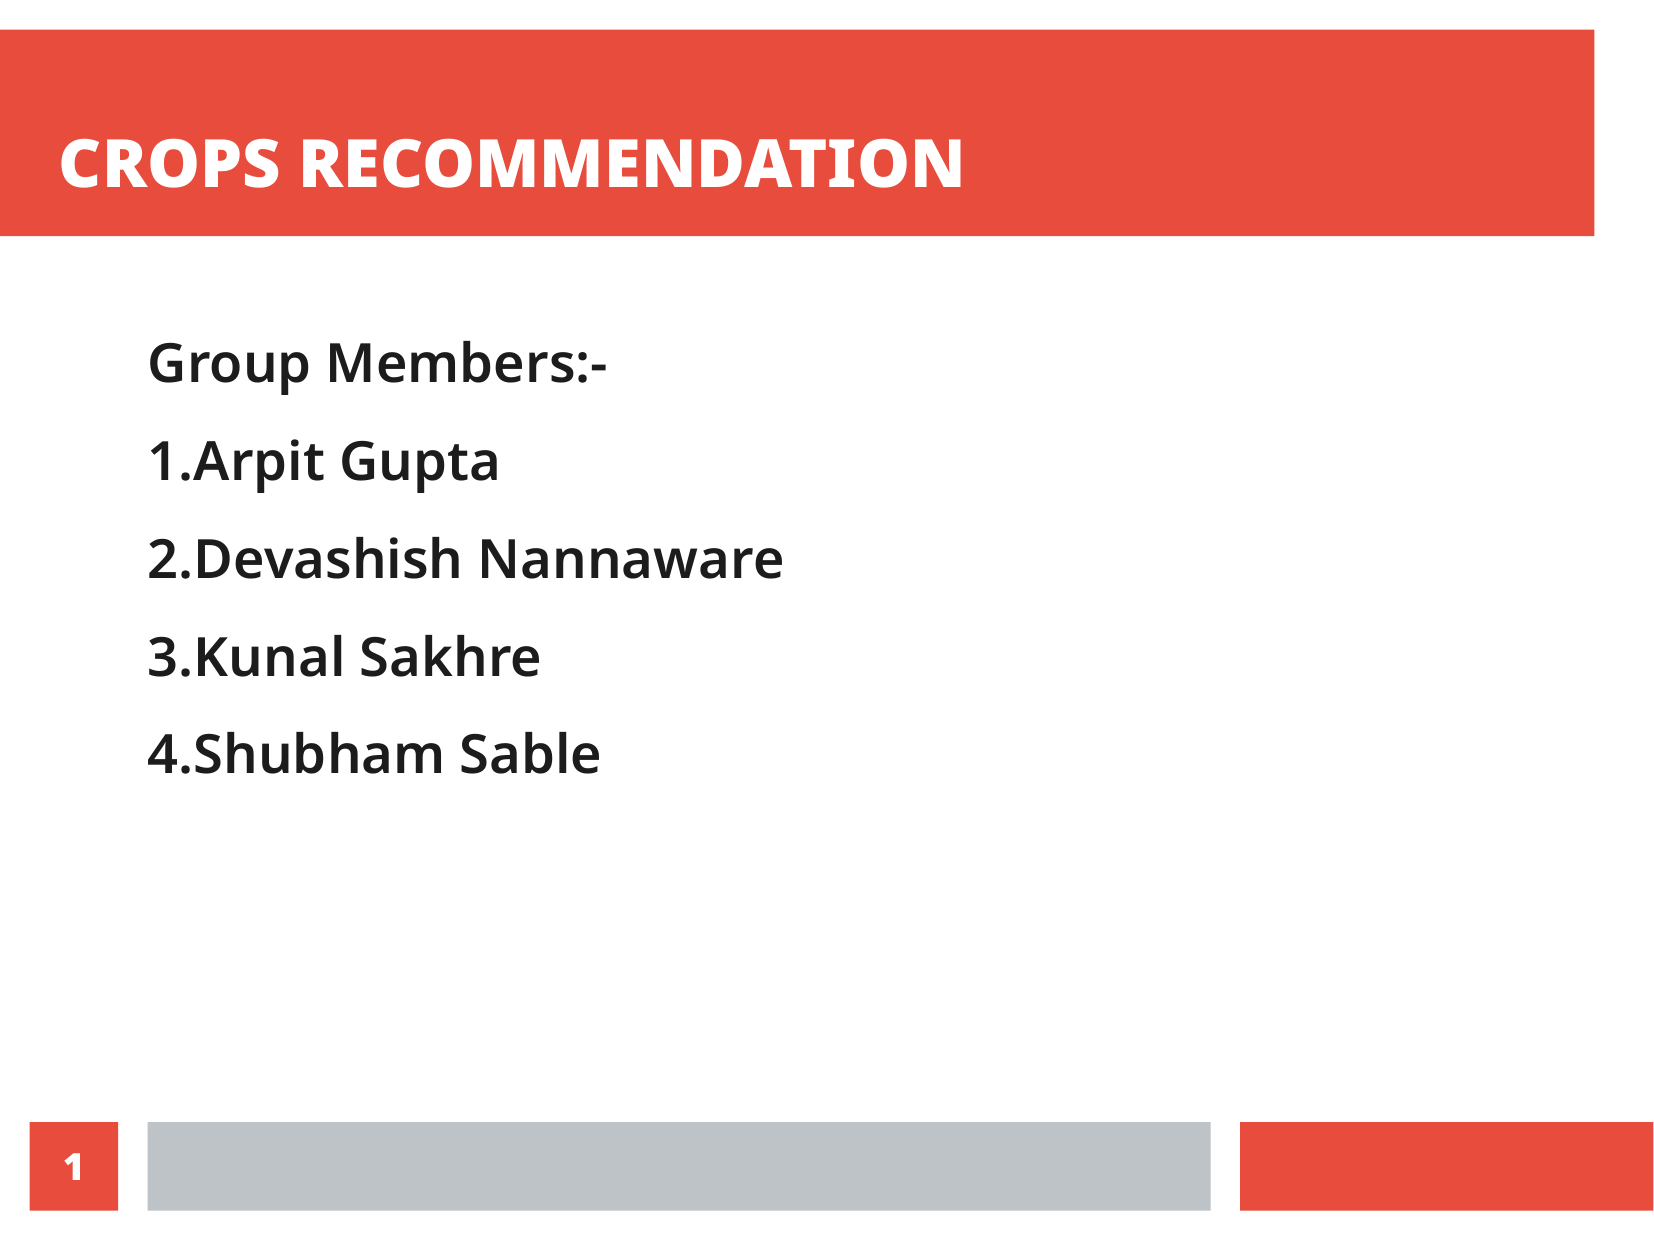

# CROPS RECOMMENDATION
Group Members:-
1.Arpit Gupta
2.Devashish Nannaware
3.Kunal Sakhre
4.Shubham Sable
1